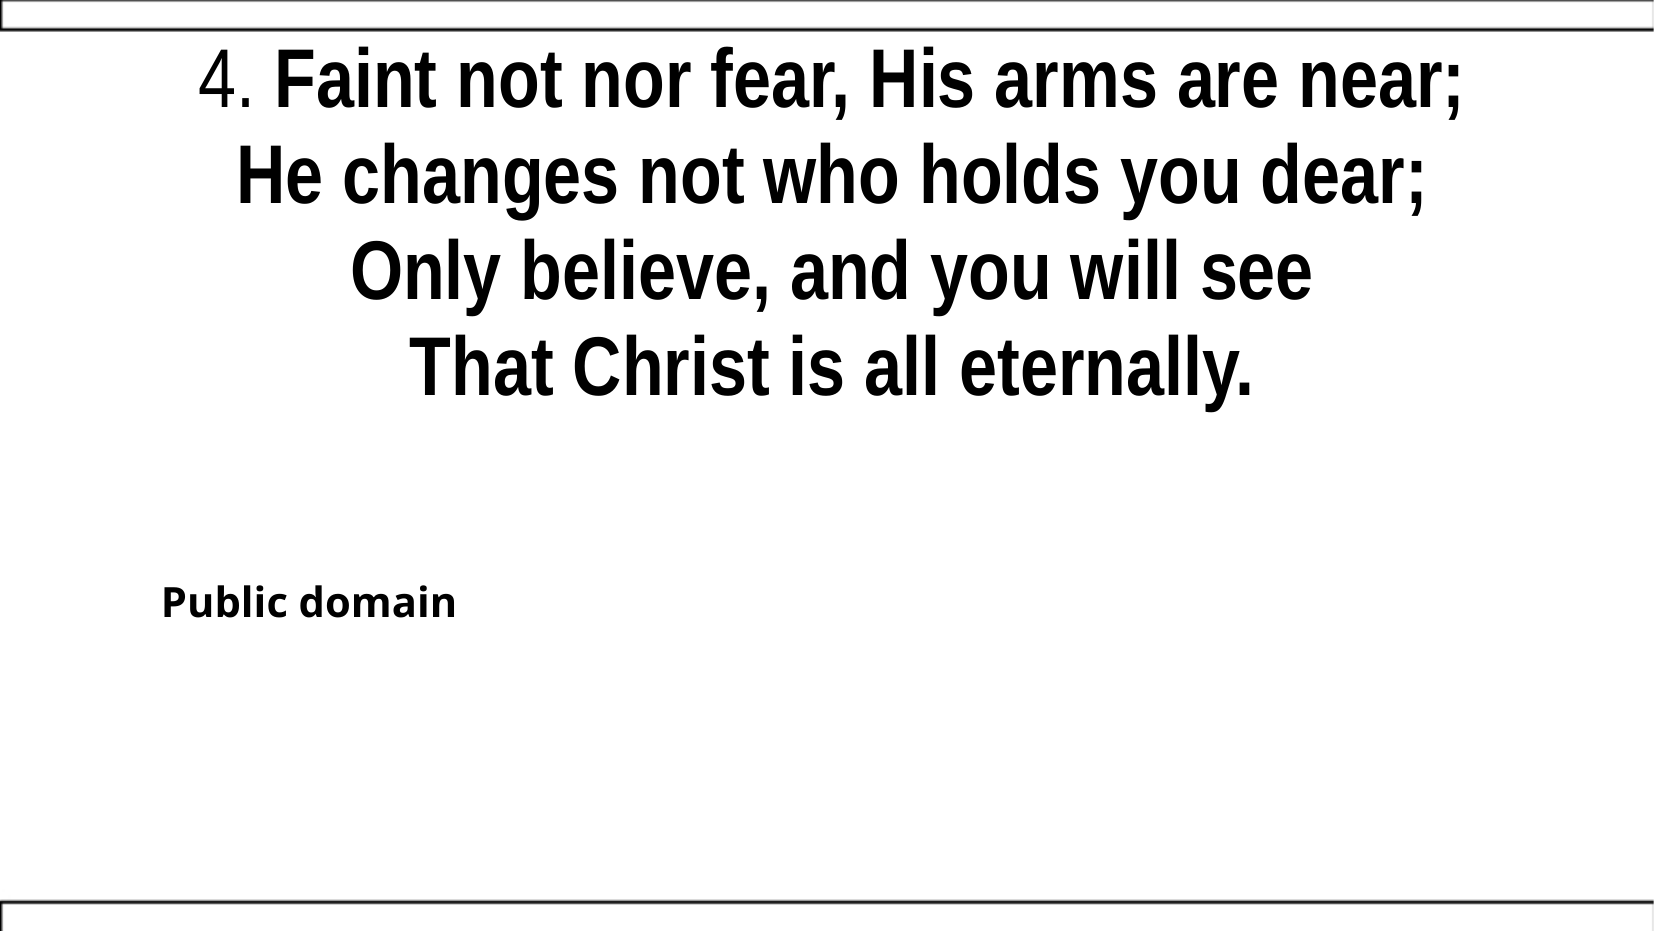

4. Faint not nor fear, His arms are near;
He changes not who holds you dear;
Only believe, and you will see
That Christ is all eternally.
 Public domain